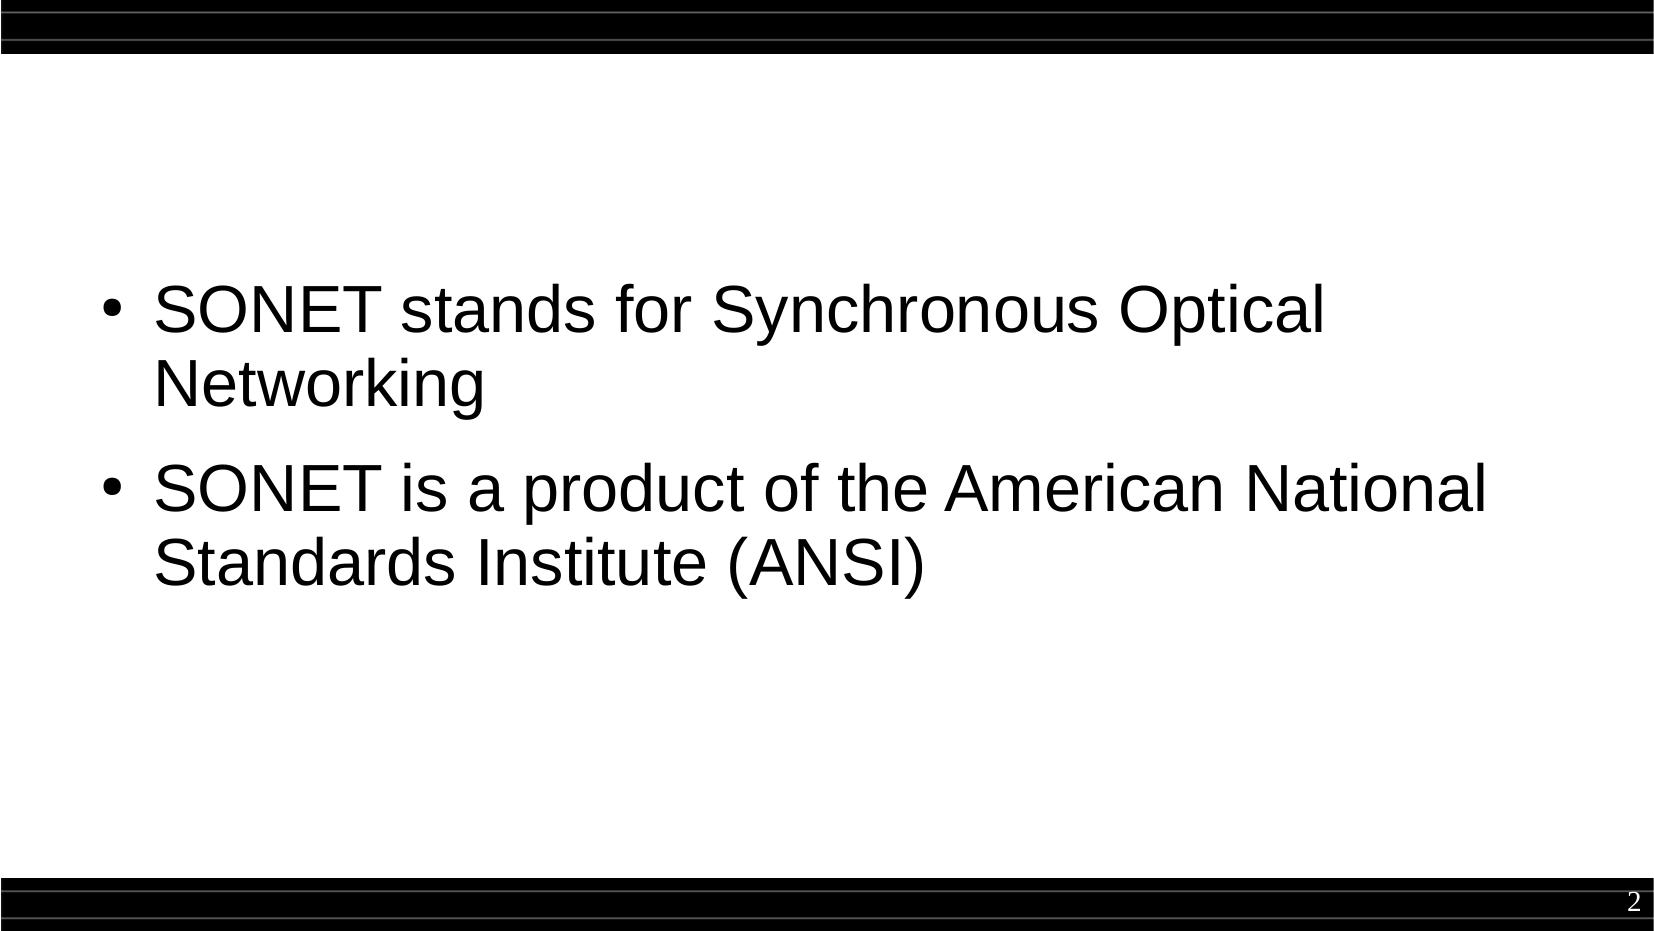

#
SONET stands for Synchronous Optical Networking
SONET is a product of the American National Standards Institute (ANSI)